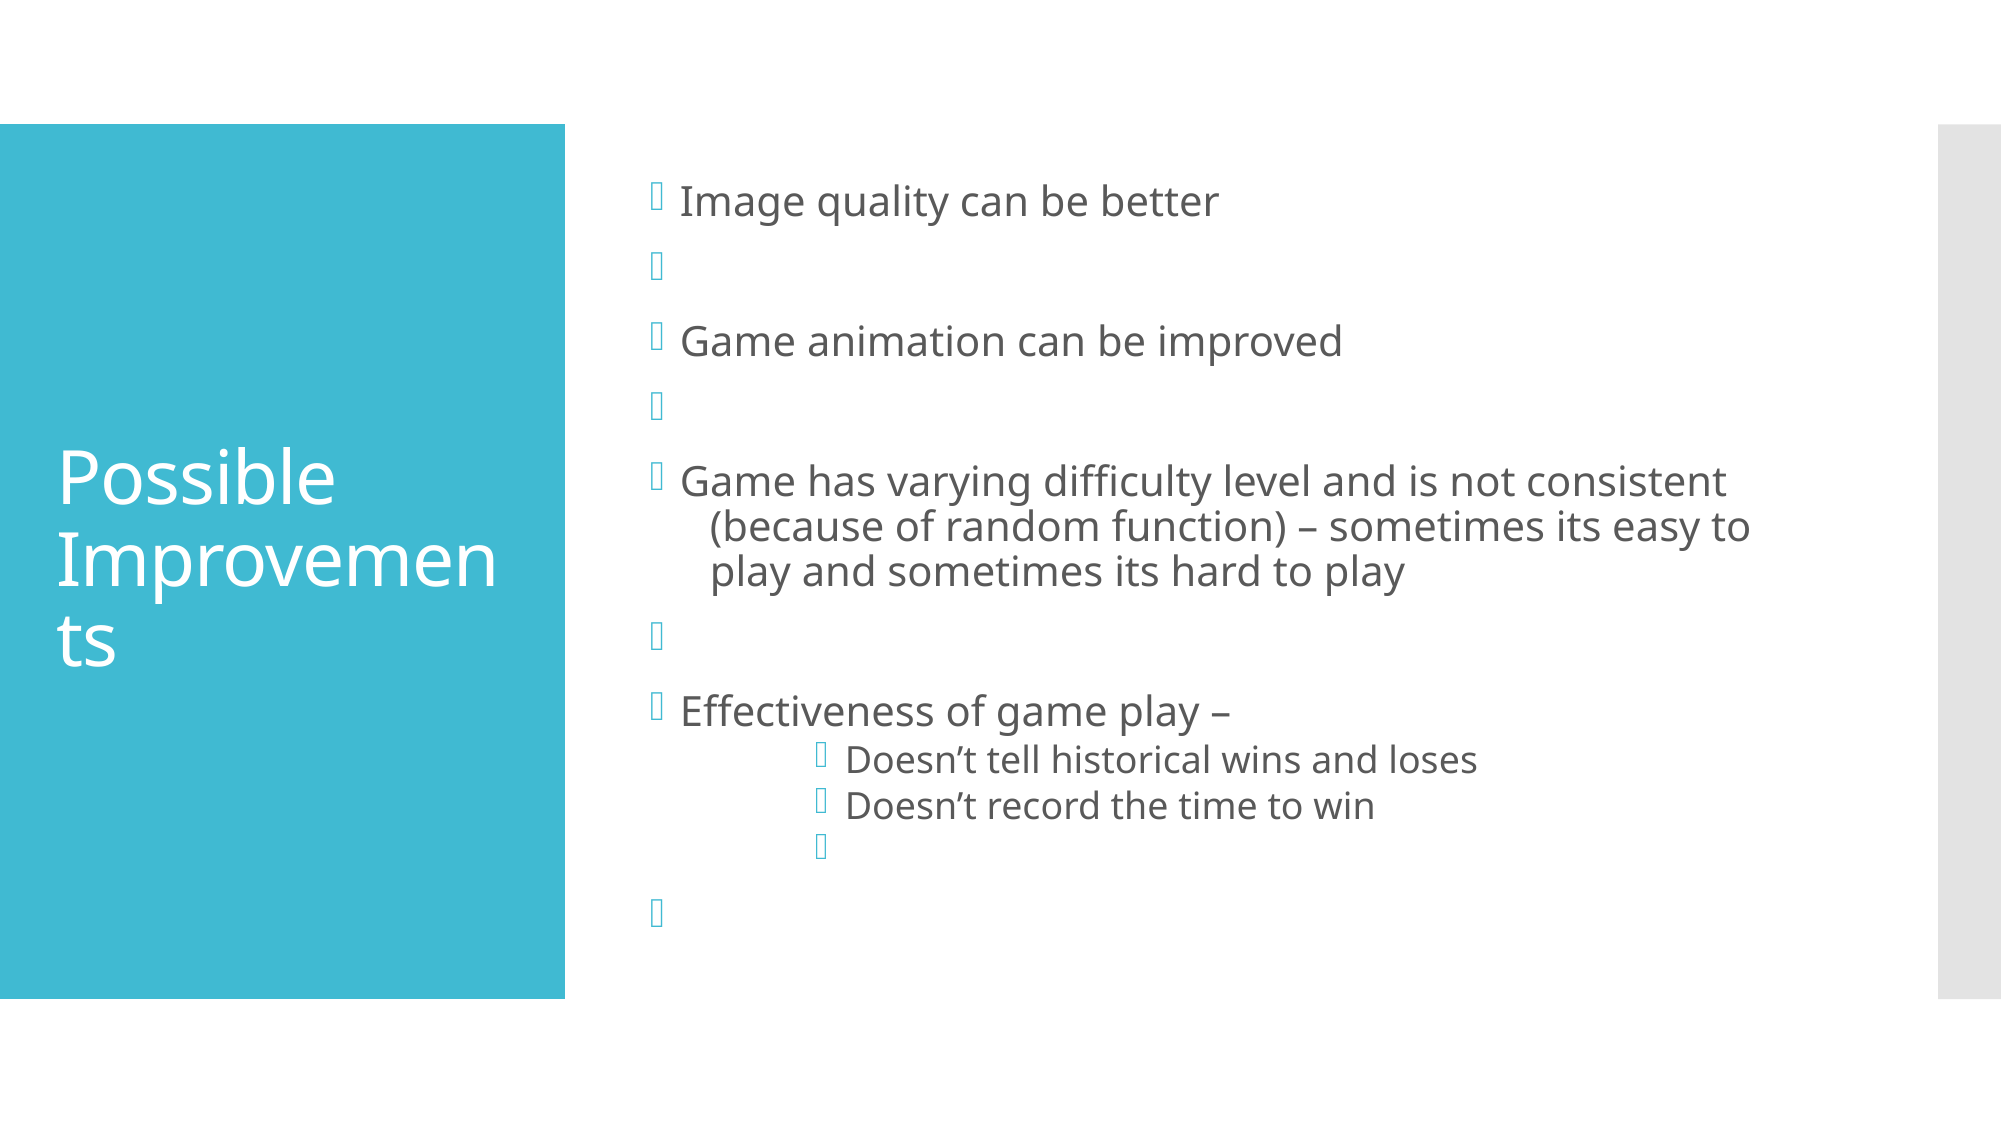

Image quality can be better
Game animation can be improved
Game has varying difficulty level and is not consistent (because of random function) – sometimes its easy to play and sometimes its hard to play
Effectiveness of game play –
Doesn’t tell historical wins and loses
Doesn’t record the time to win
# Possible Improvements